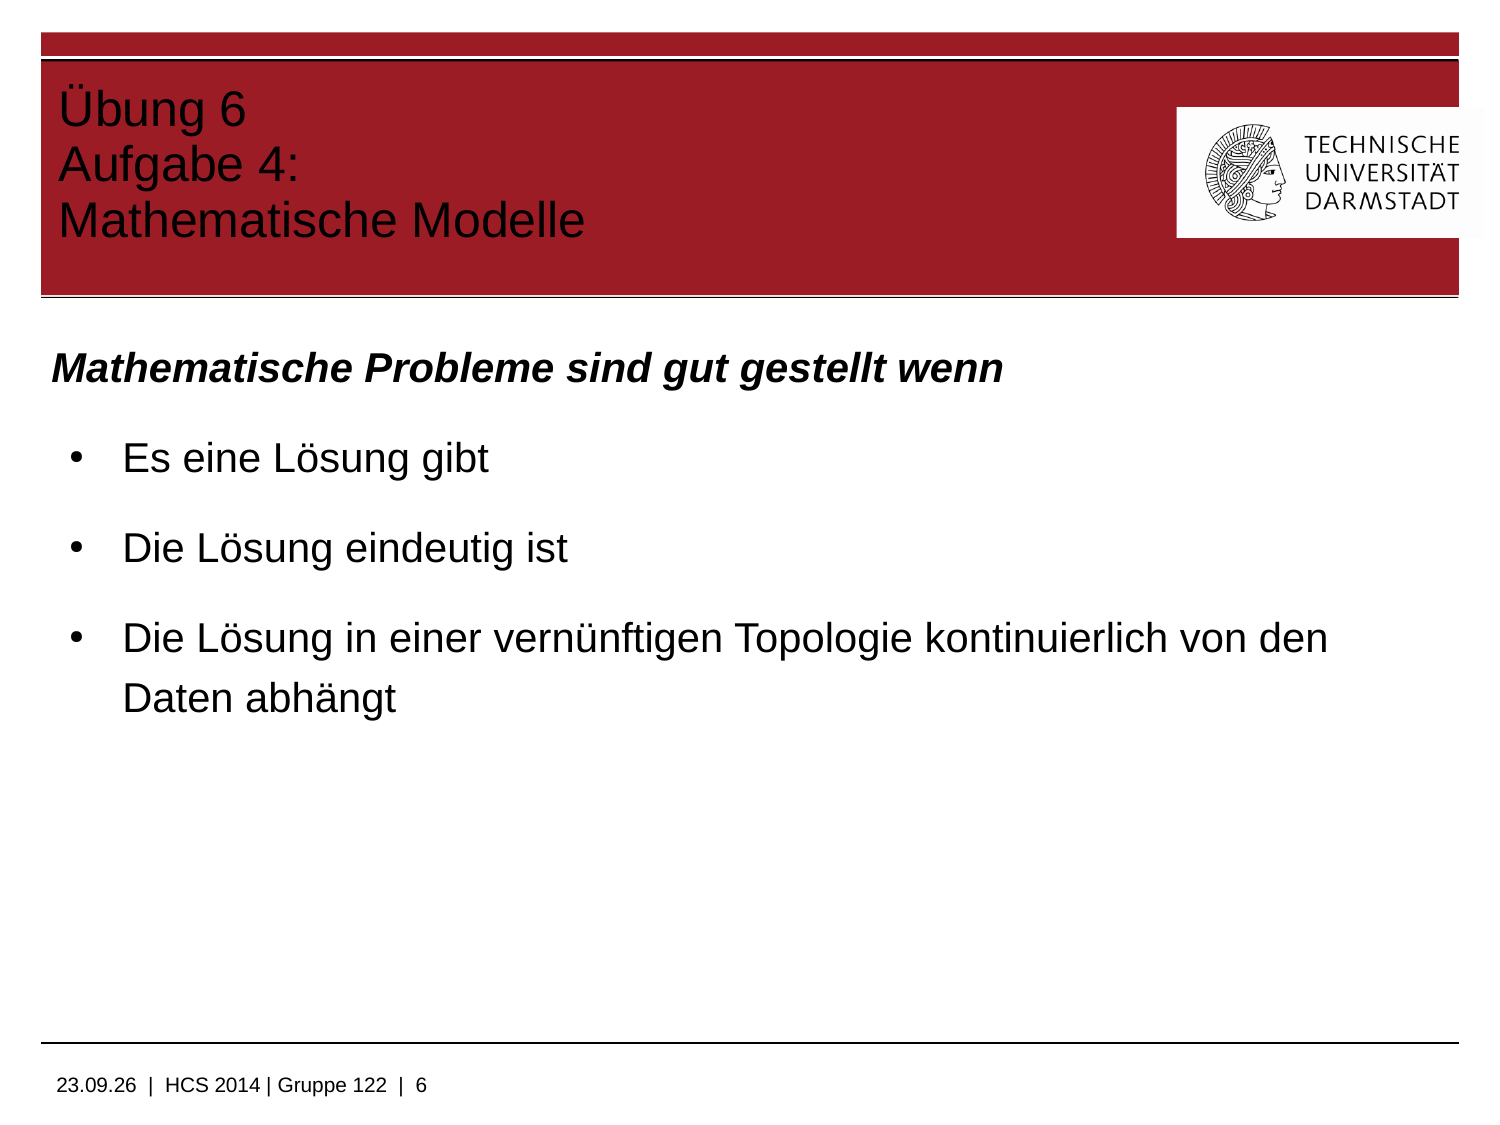

# Übung 6 Aufgabe 4: Mathematische Modelle
Mathematische Probleme sind gut gestellt wenn
Es eine Lösung gibt
Die Lösung eindeutig ist
Die Lösung in einer vernünftigen Topologie kontinuierlich von den Daten abhängt